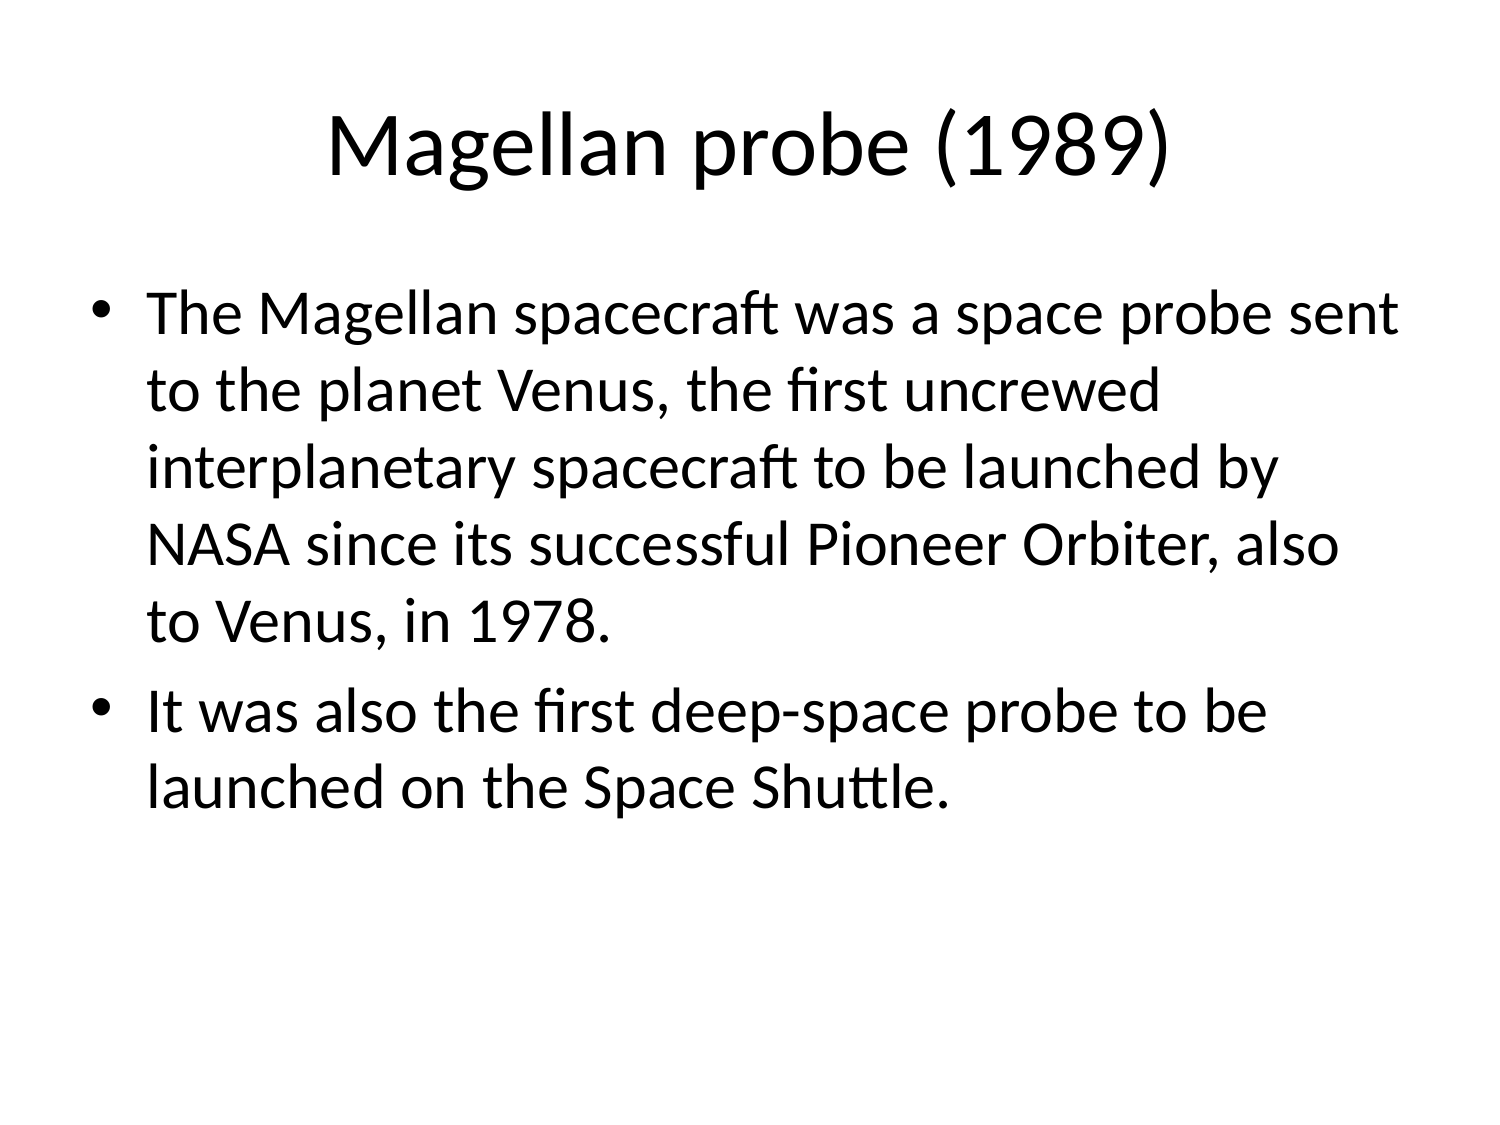

# Magellan probe (1989)
The Magellan spacecraft was a space probe sent to the planet Venus, the first uncrewed interplanetary spacecraft to be launched by NASA since its successful Pioneer Orbiter, also to Venus, in 1978.
It was also the first deep-space probe to be launched on the Space Shuttle.